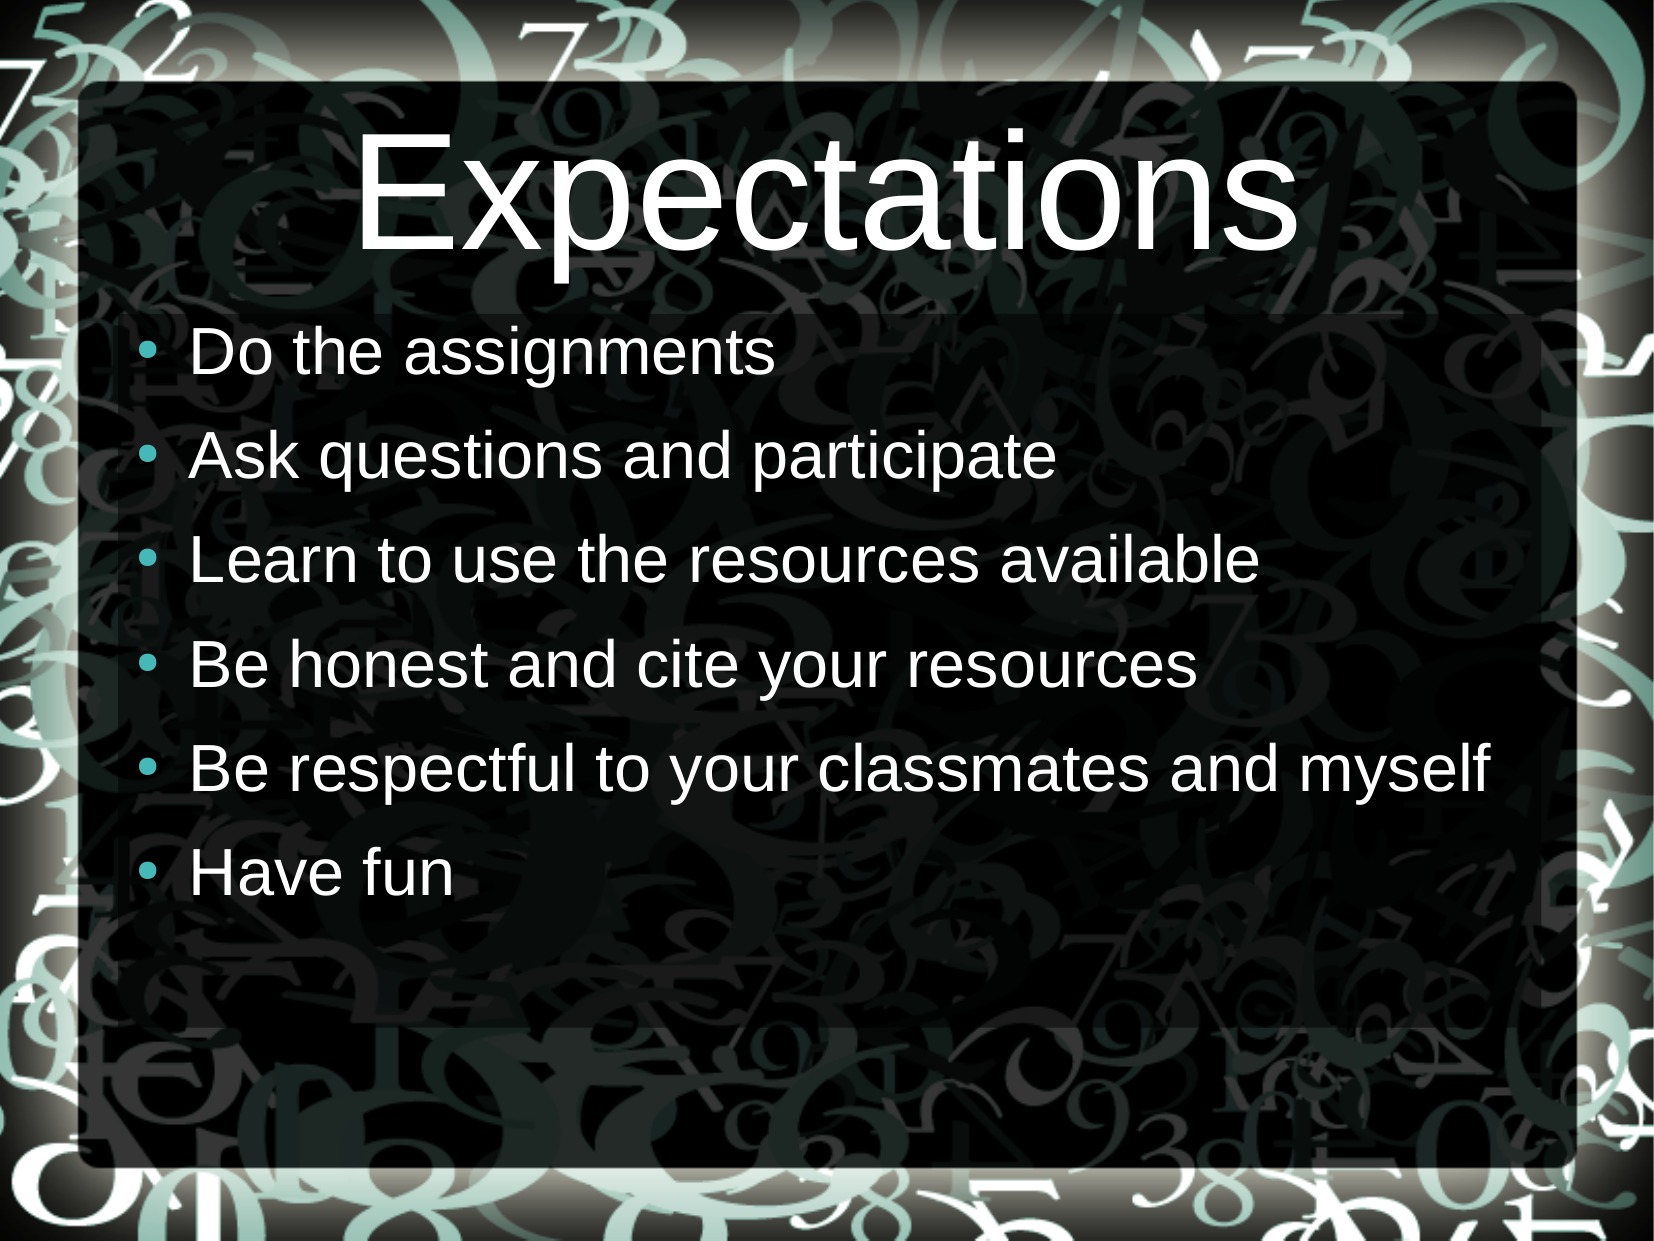

# Expectations
Do the assignments
Ask questions and participate
Learn to use the resources available
Be honest and cite your resources
Be respectful to your classmates and myself
Have fun